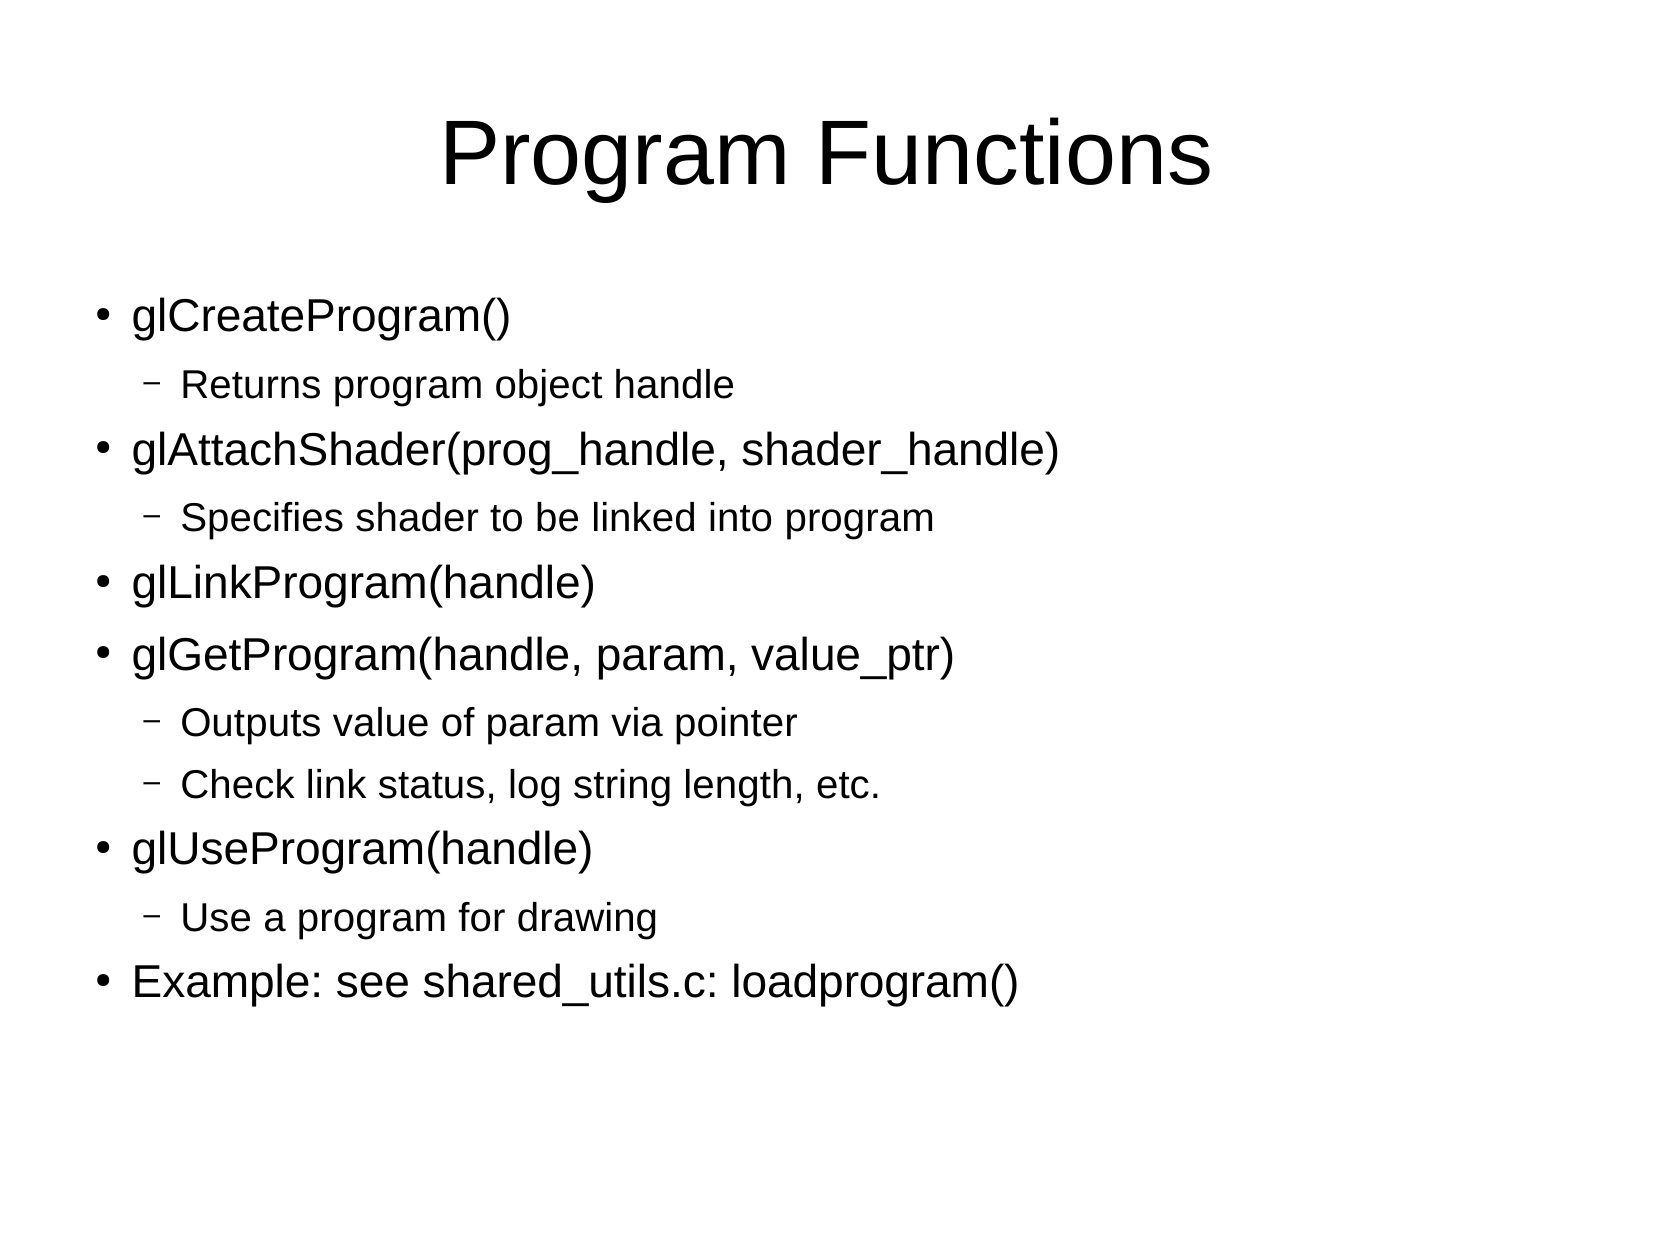

# Program Functions
glCreateProgram()
Returns program object handle
glAttachShader(prog_handle, shader_handle)
Specifies shader to be linked into program
glLinkProgram(handle)
glGetProgram(handle, param, value_ptr)
Outputs value of param via pointer
Check link status, log string length, etc.
glUseProgram(handle)
Use a program for drawing
Example: see shared_utils.c: loadprogram()